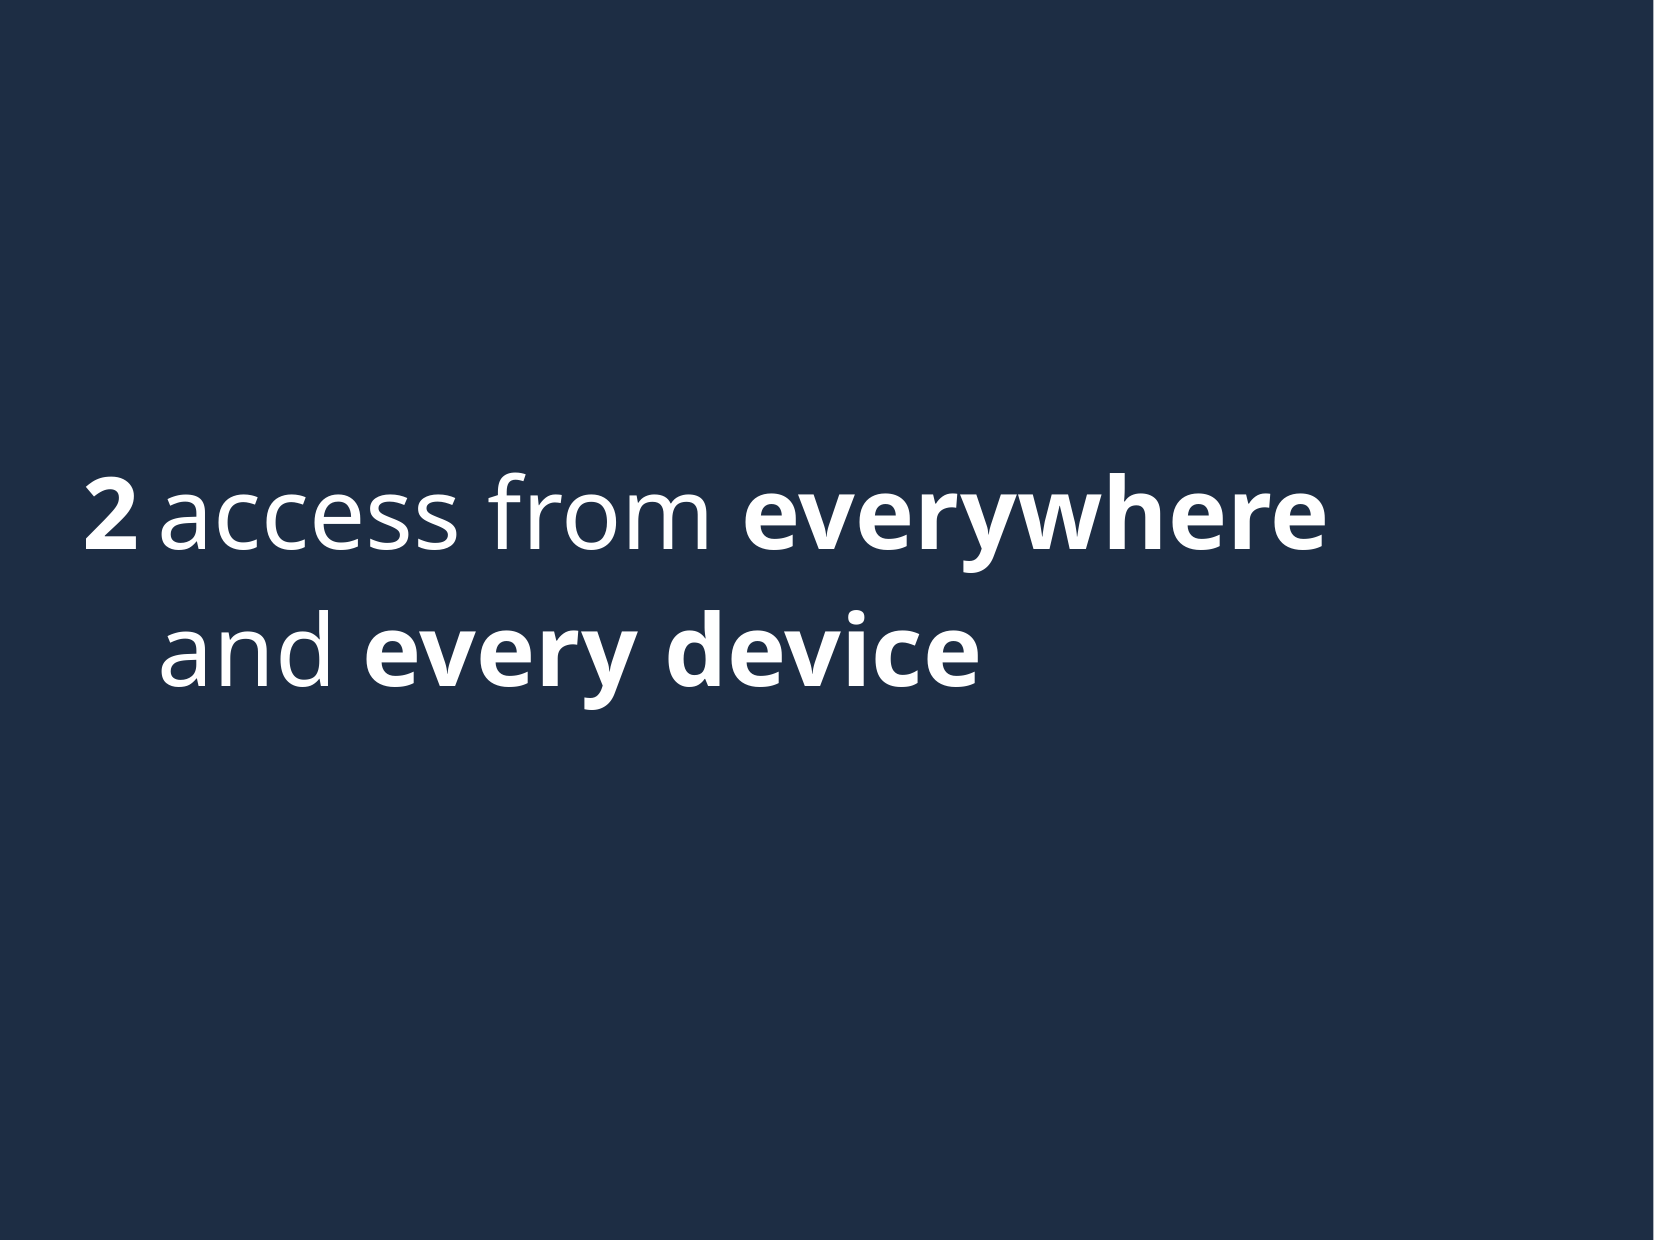

# 2	access from everywhere and every device